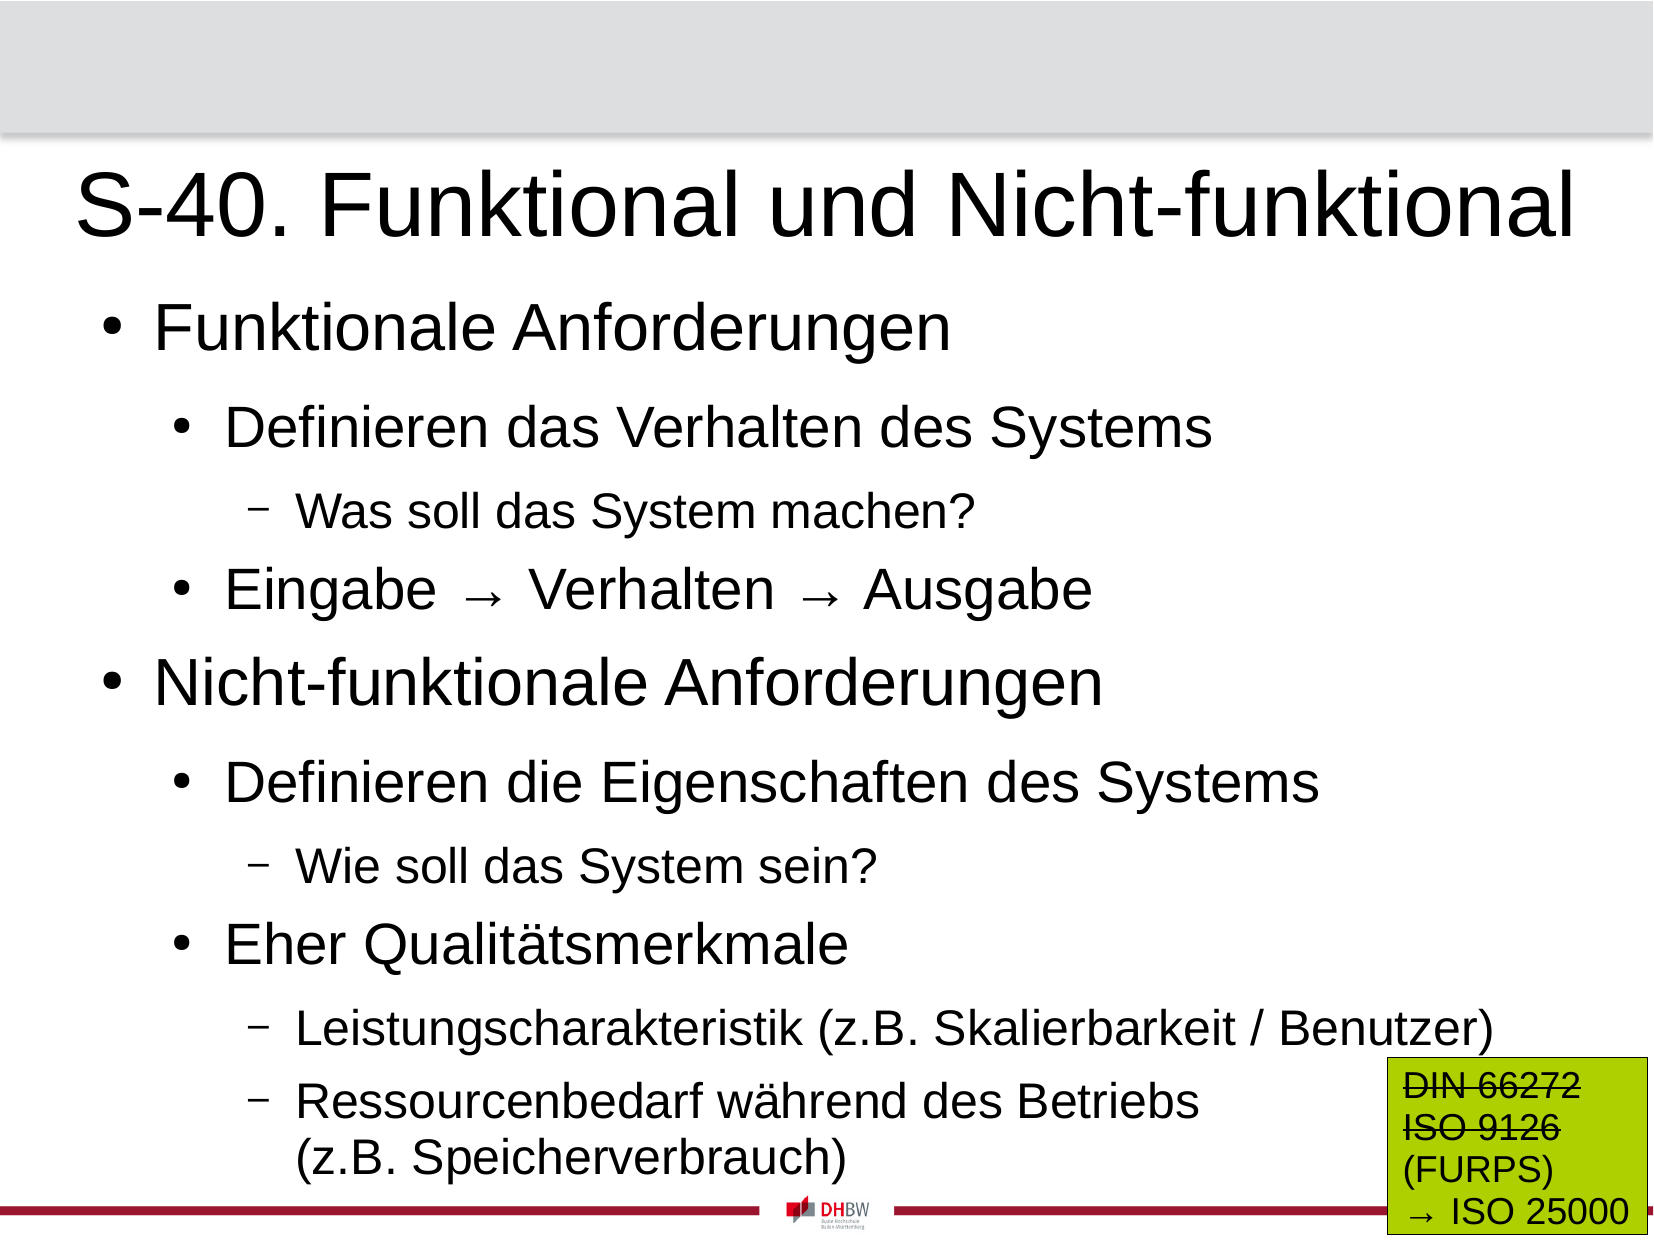

# S-40. Funktional und Nicht-funktional
Funktionale Anforderungen
Definieren das Verhalten des Systems
Was soll das System machen?
Eingabe → Verhalten → Ausgabe
Nicht-funktionale Anforderungen
Definieren die Eigenschaften des Systems
Wie soll das System sein?
Eher Qualitätsmerkmale
Leistungscharakteristik (z.B. Skalierbarkeit / Benutzer)
Ressourcenbedarf während des Betriebs
(z.B. Speicherverbrauch)
DIN 66272
ISO 9126
(FURPS)
→ ISO 25000
DIN 66272
ISO 9126
(FURPS)
→ ISO 25000
DIN 66272
ISO 9126
(FURPS)
→ ISO 25000